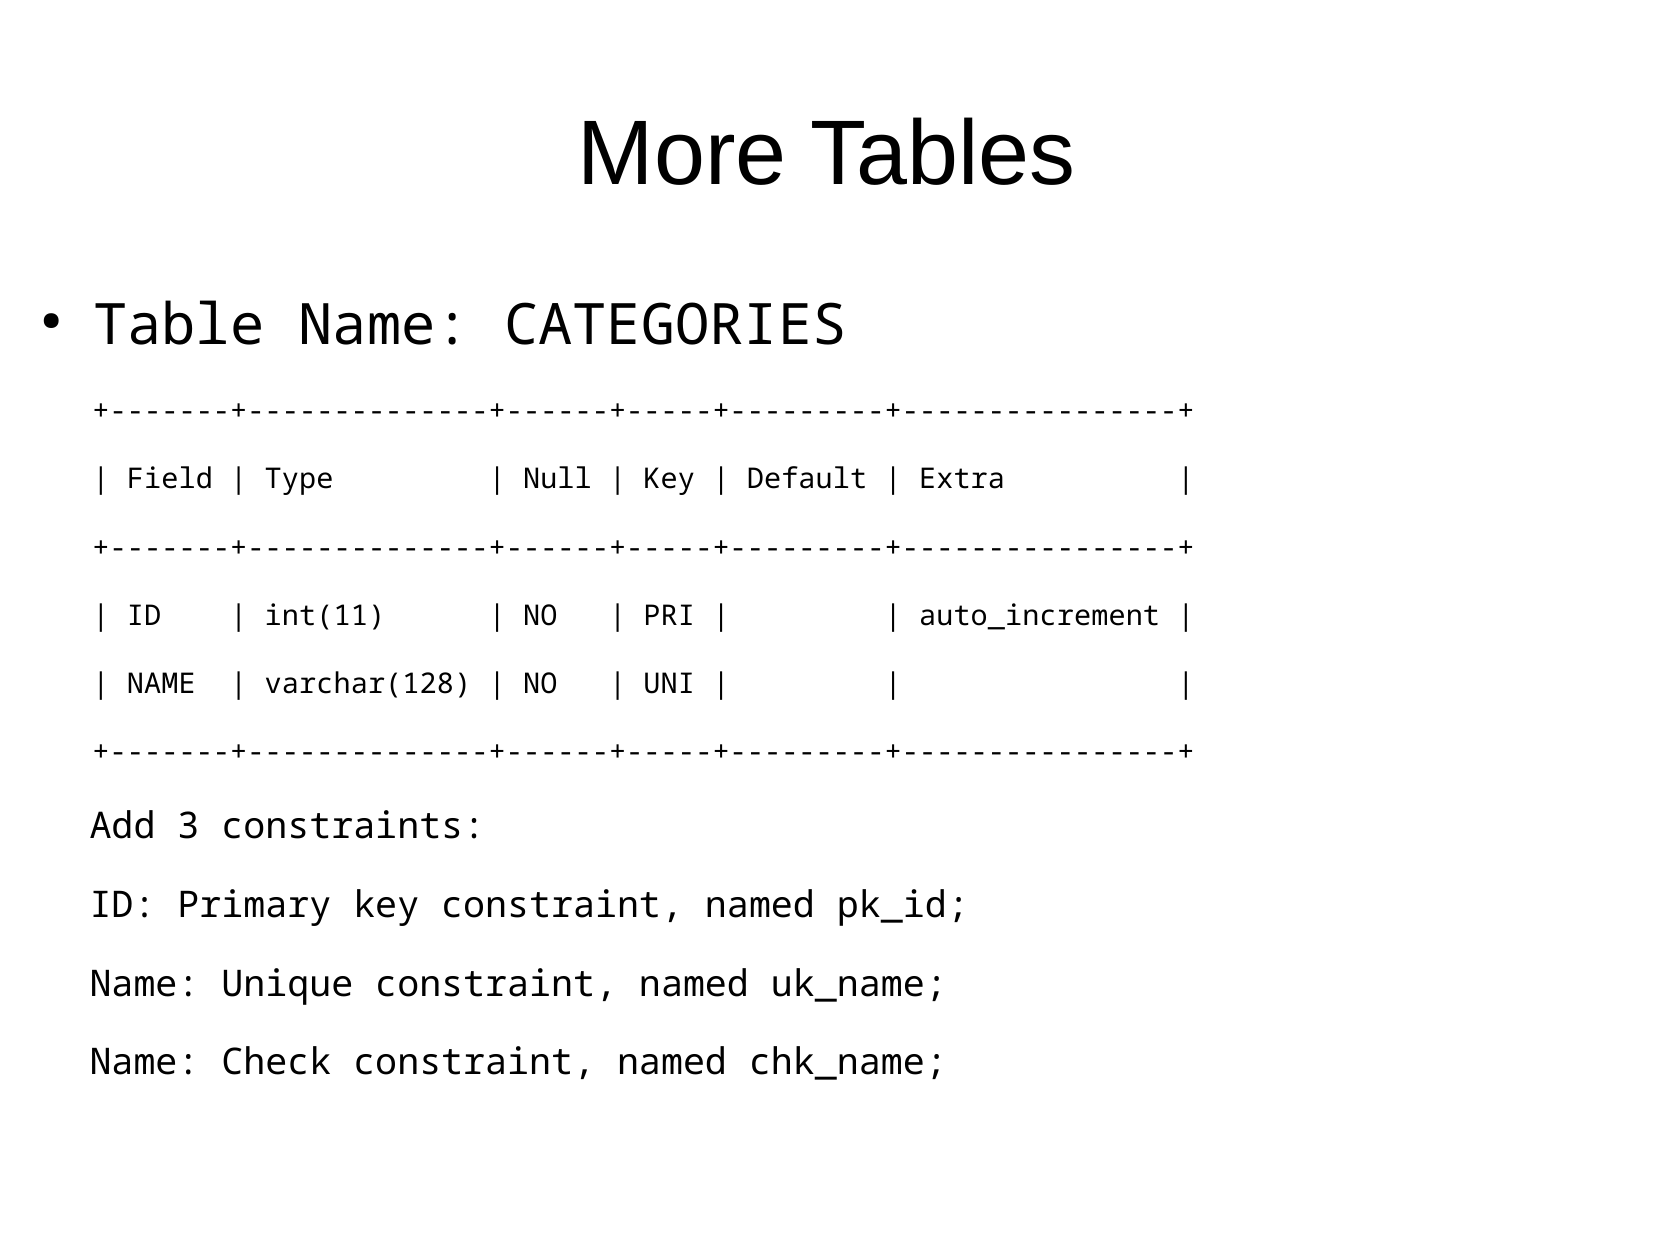

# More Tables
Table Name: CATEGORIES
 +-------+--------------+------+-----+---------+----------------+
 | Field | Type | Null | Key | Default | Extra |
 +-------+--------------+------+-----+---------+----------------+
 | ID | int(11) | NO | PRI | | auto_increment |
 | NAME | varchar(128) | NO | UNI | | |
 +-------+--------------+------+-----+---------+----------------+
 Add 3 constraints:
 ID: Primary key constraint, named pk_id;
 Name: Unique constraint, named uk_name;
 Name: Check constraint, named chk_name;